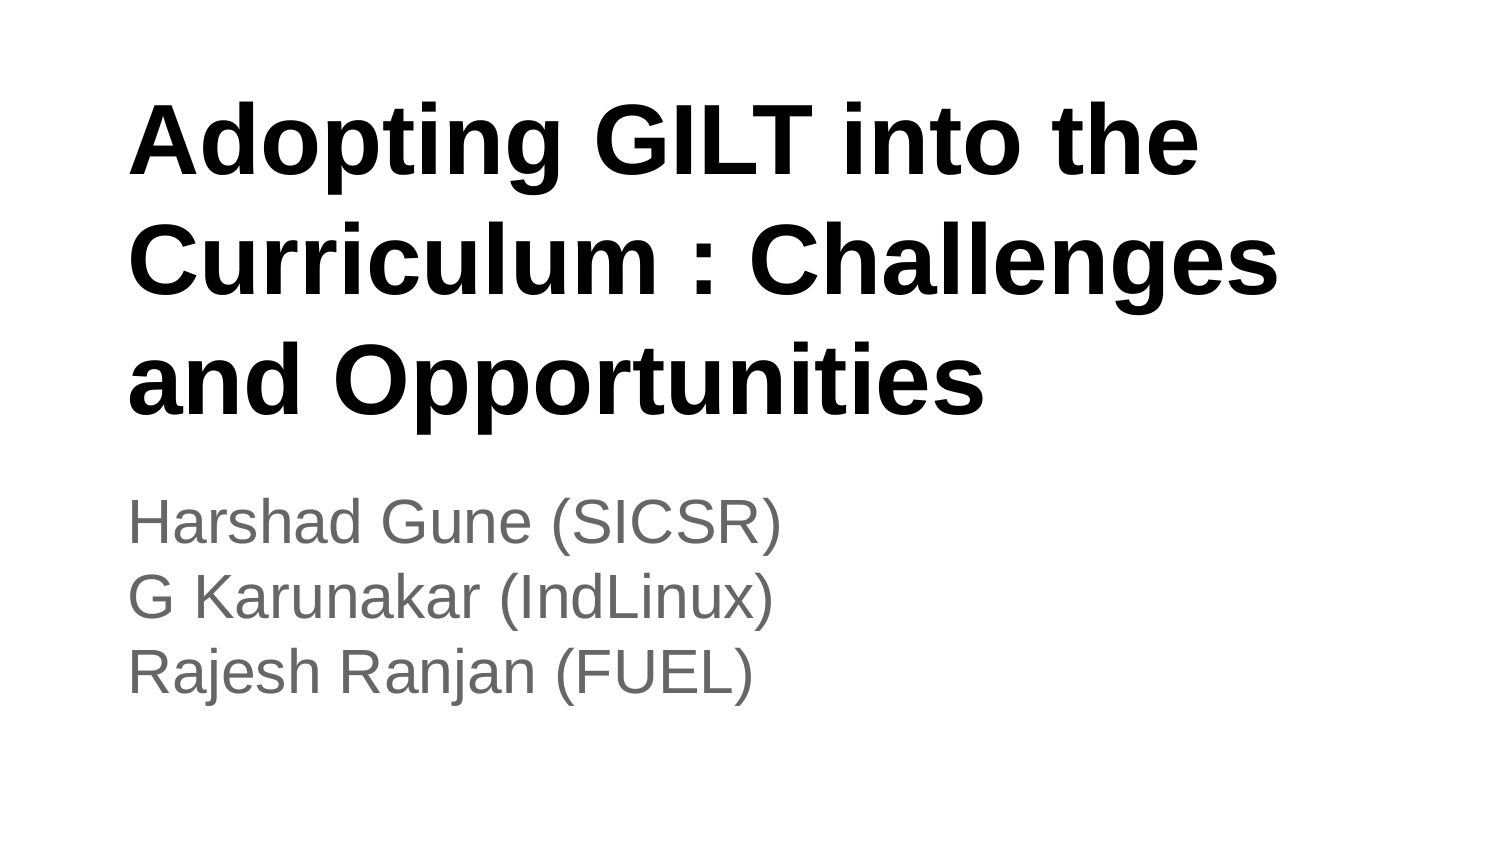

# Adopting GILT into the Curriculum : Challenges and Opportunities
Harshad Gune (SICSR)
G Karunakar (IndLinux)
Rajesh Ranjan (FUEL)